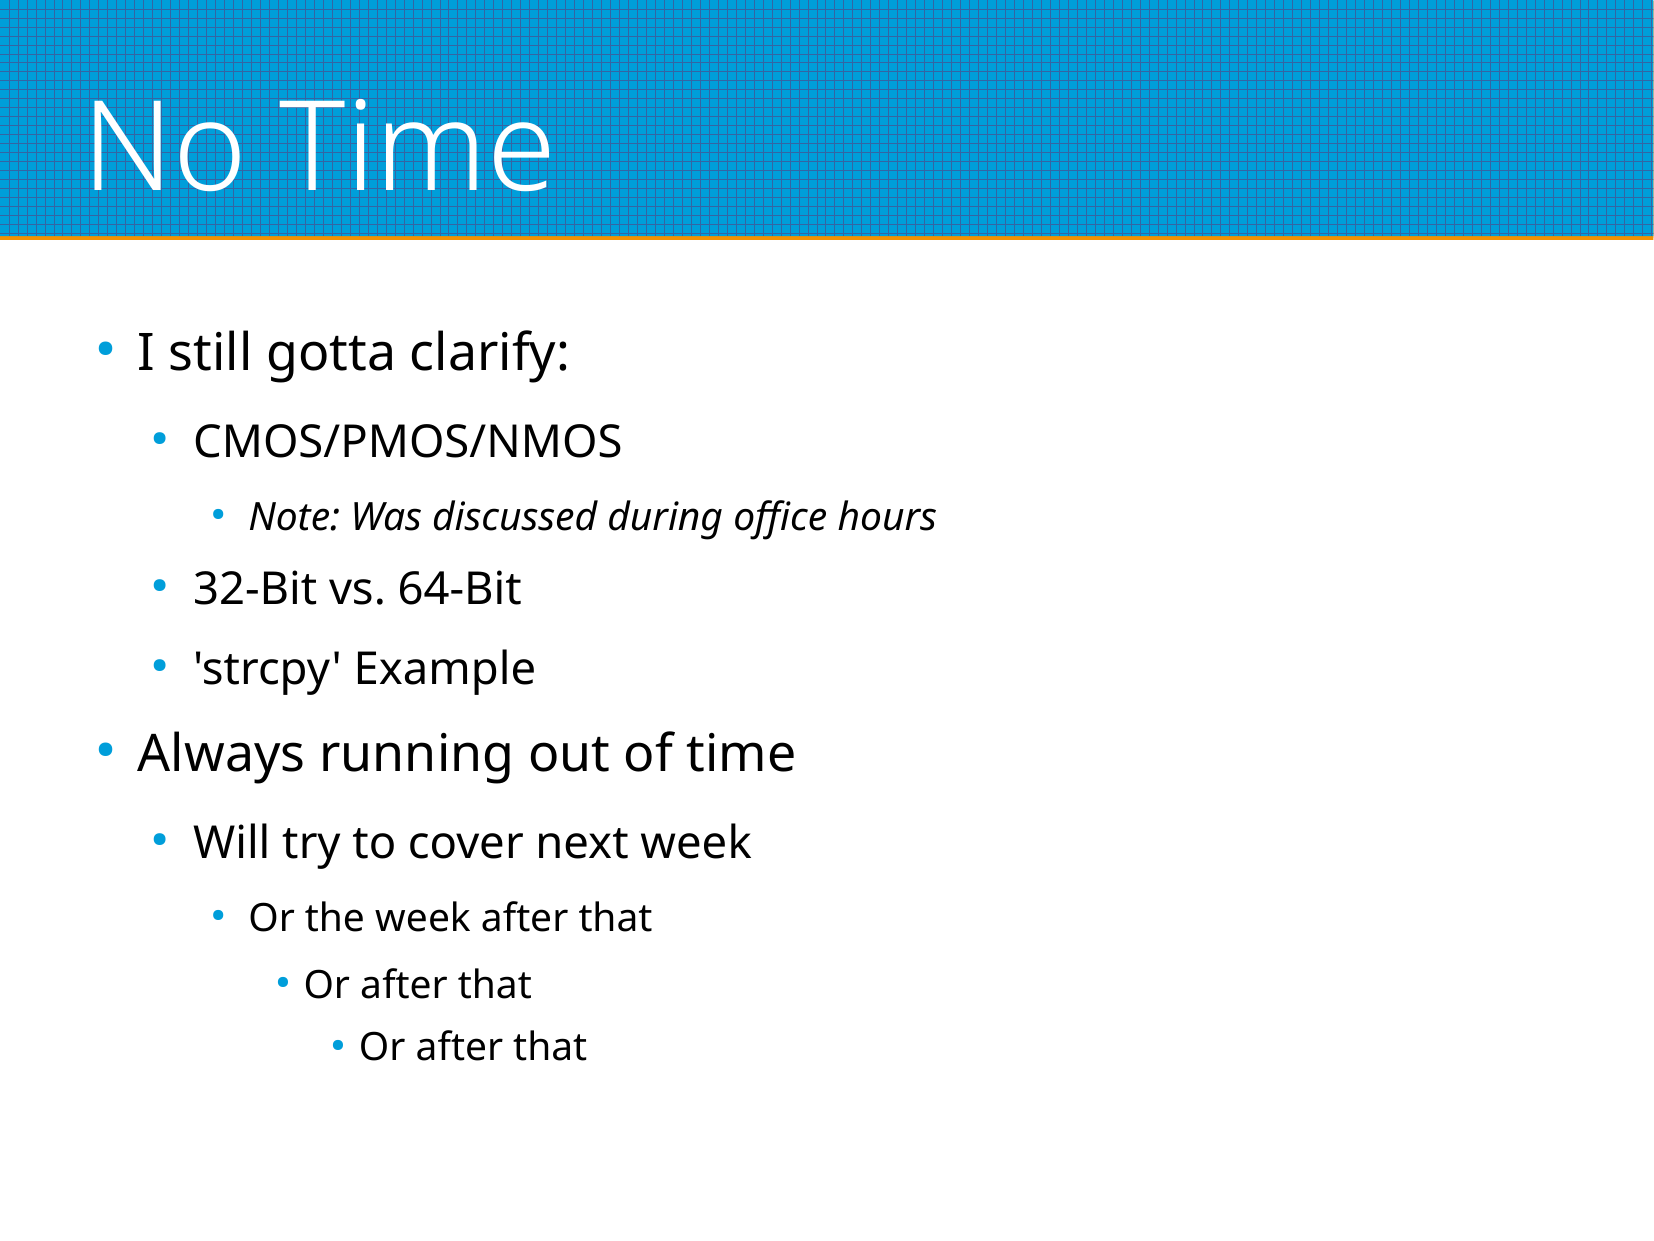

# No Time
I still gotta clarify:
CMOS/PMOS/NMOS
Note: Was discussed during office hours
32-Bit vs. 64-Bit
'strcpy' Example
Always running out of time
Will try to cover next week
Or the week after that
Or after that
Or after that